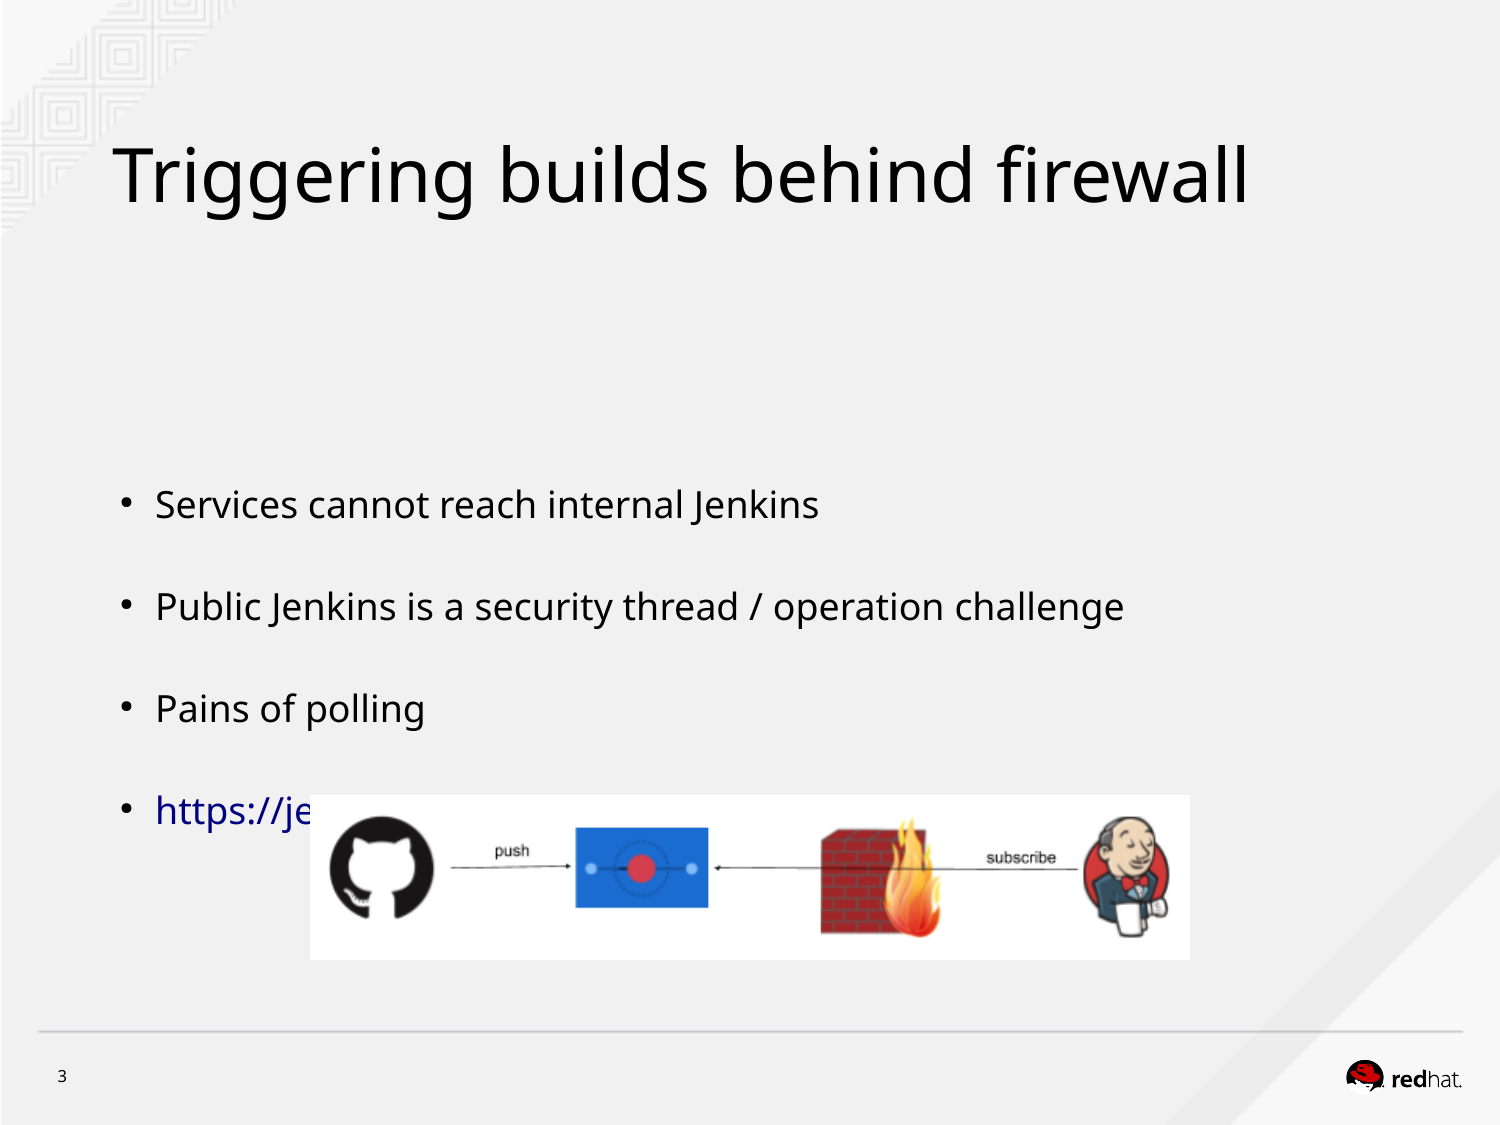

# Triggering builds behind firewall
Services cannot reach internal Jenkins
Public Jenkins is a security thread / operation challenge
Pains of polling
https://jenkins.io/blog/2019/01/07/webhook-firewalls/
3